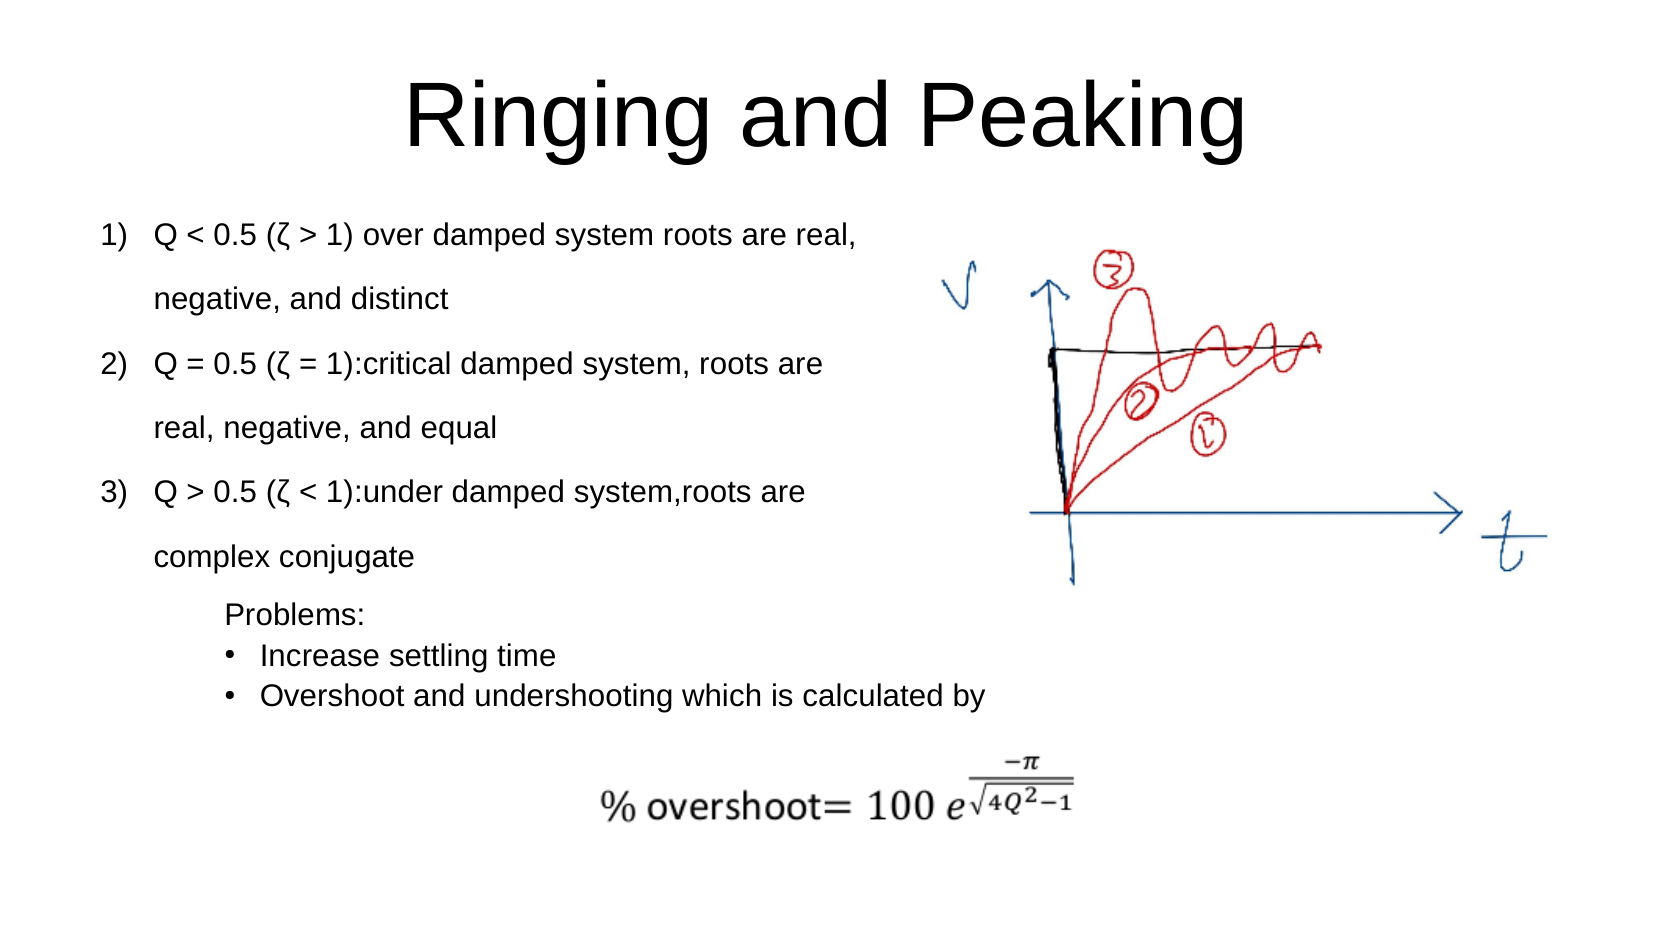

# Ringing and Peaking
Q < 0.5 (ζ > 1) over damped system roots are real,
negative, and distinct
Q = 0.5 (ζ = 1):critical damped system, roots are
real, negative, and equal
Q > 0.5 (ζ < 1):under damped system,roots are
complex conjugate
Problems:
Increase settling time
Overshoot and undershooting which is calculated by